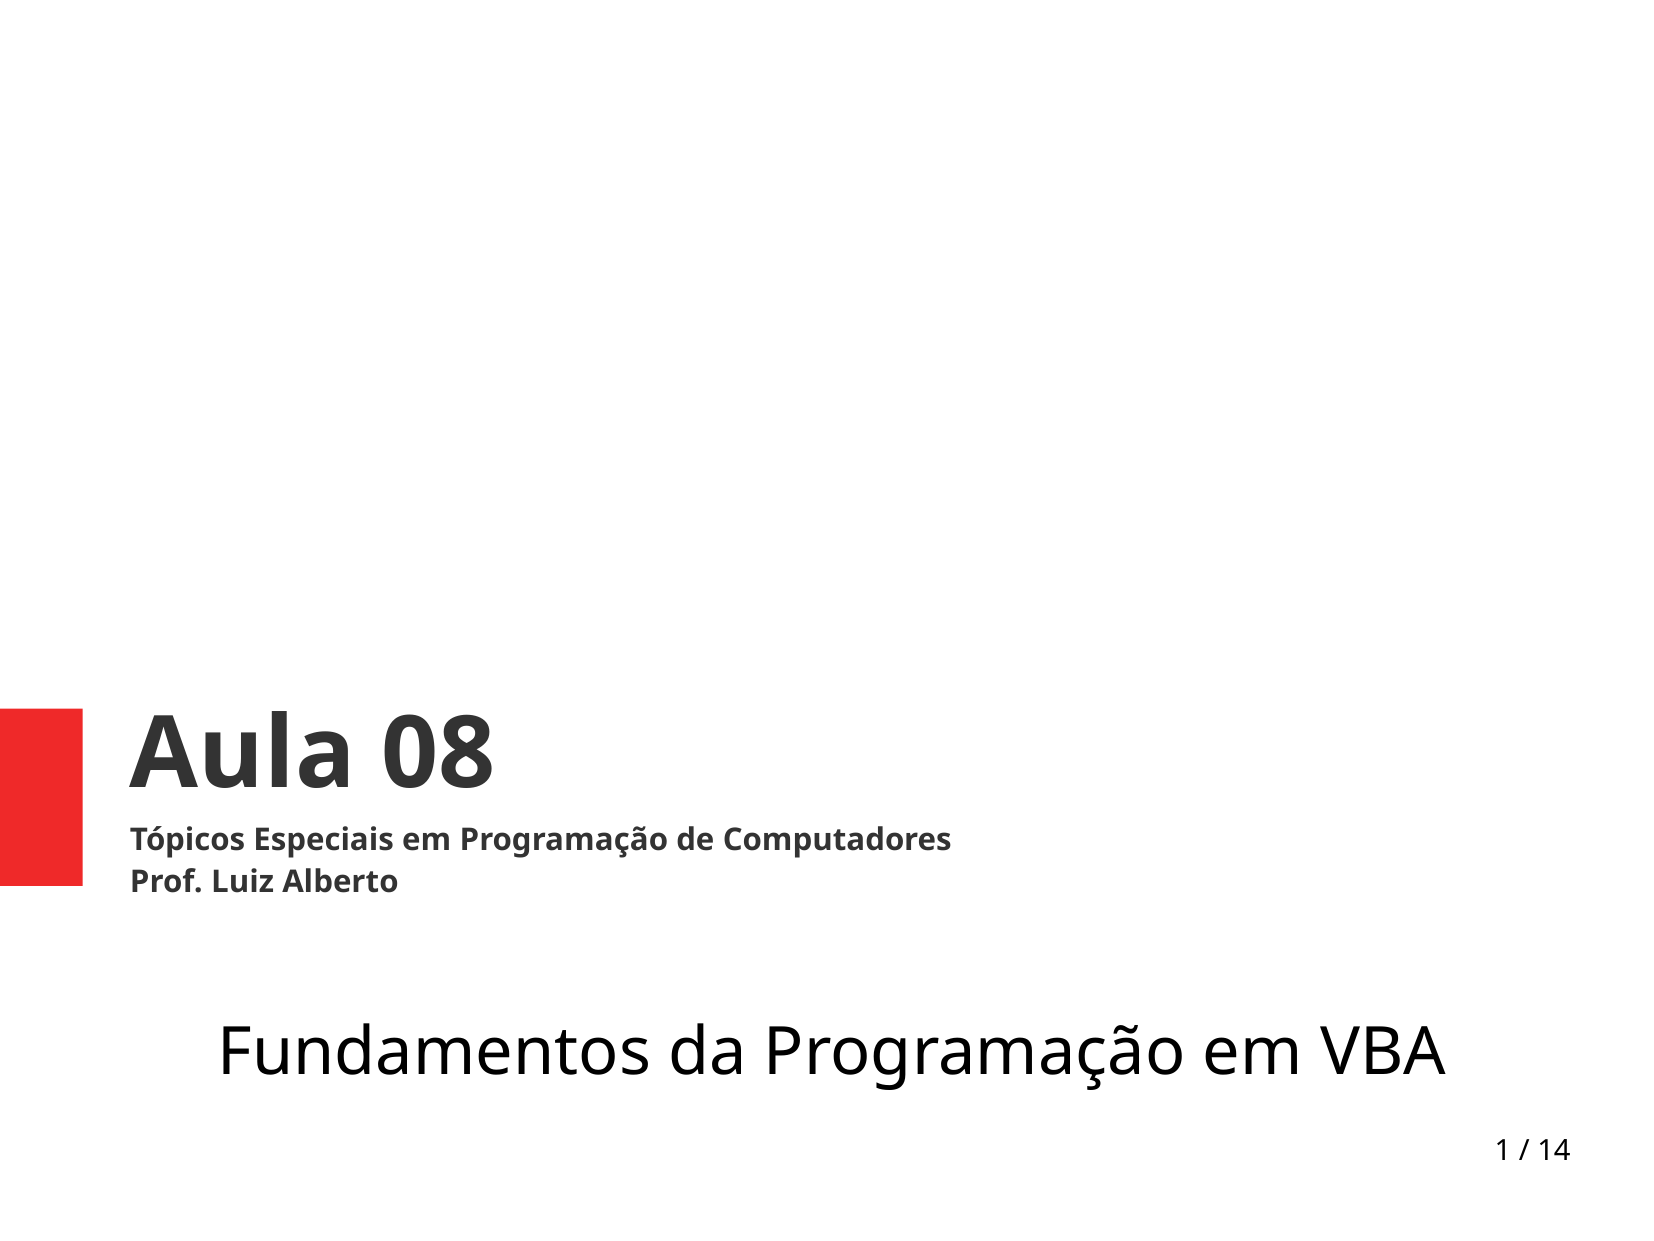

# Aula 08 Tópicos Especiais em Programação de Computadores Prof. Luiz Alberto
Fundamentos da Programação em VBA
1